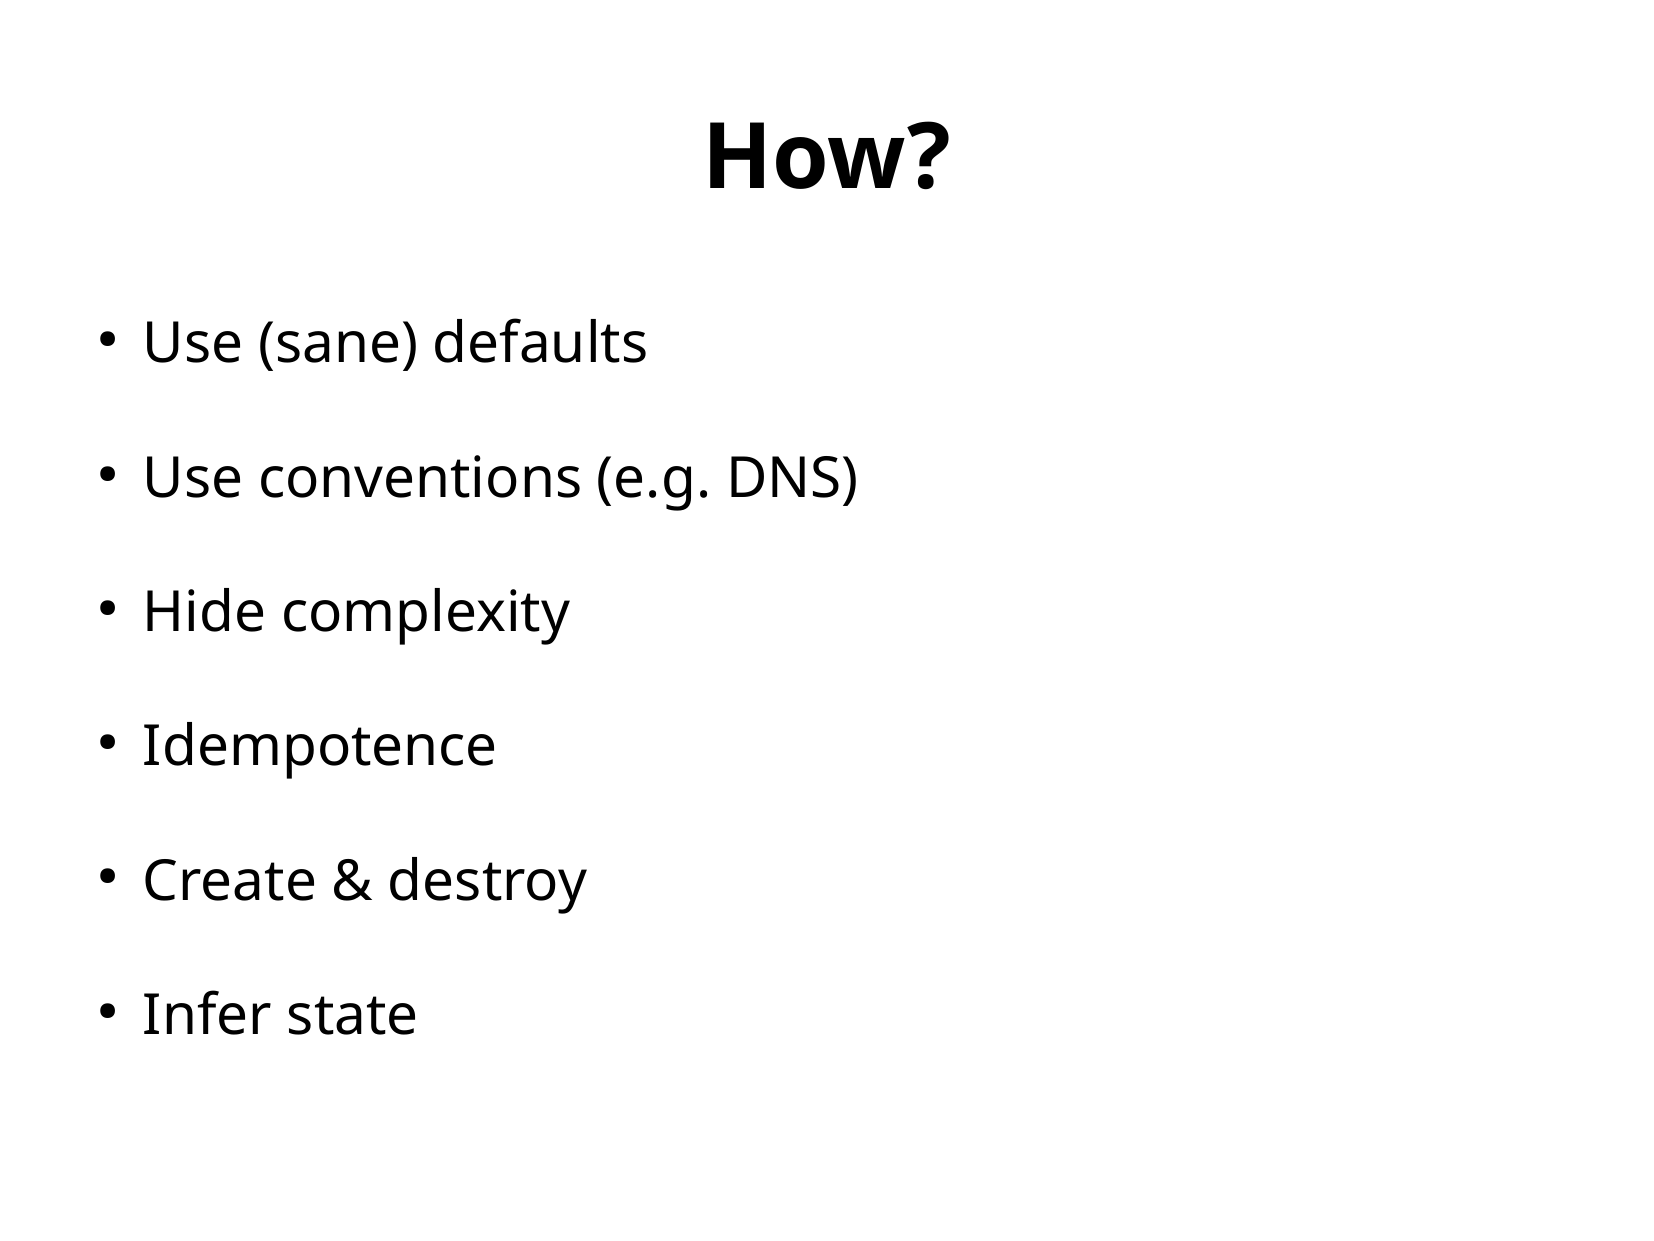

# How?
Use (sane) defaults
Use conventions (e.g. DNS)
Hide complexity
Idempotence
Create & destroy
Infer state